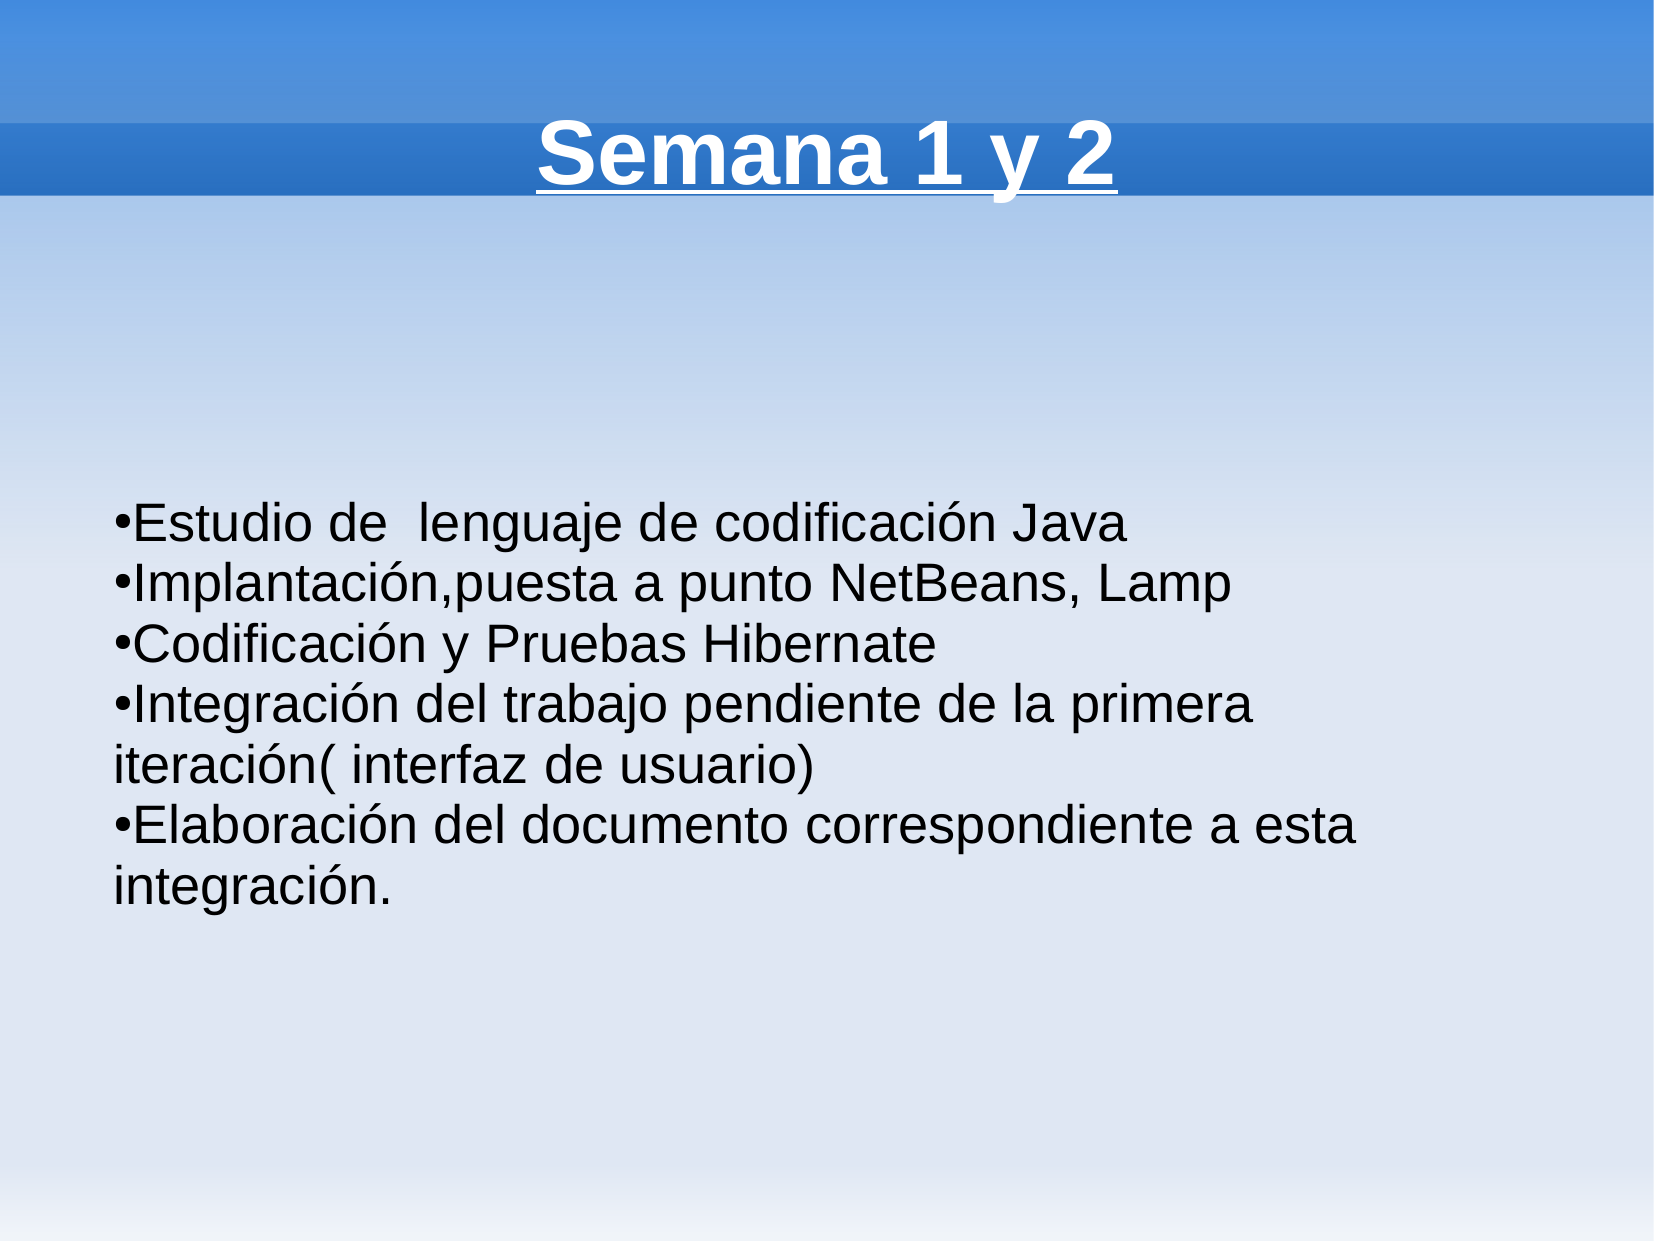

# Semana 1 y 2
Estudio de lenguaje de codificación Java
Implantación,puesta a punto NetBeans, Lamp
Codificación y Pruebas Hibernate
Integración del trabajo pendiente de la primera iteración( interfaz de usuario)
Elaboración del documento correspondiente a esta integración.